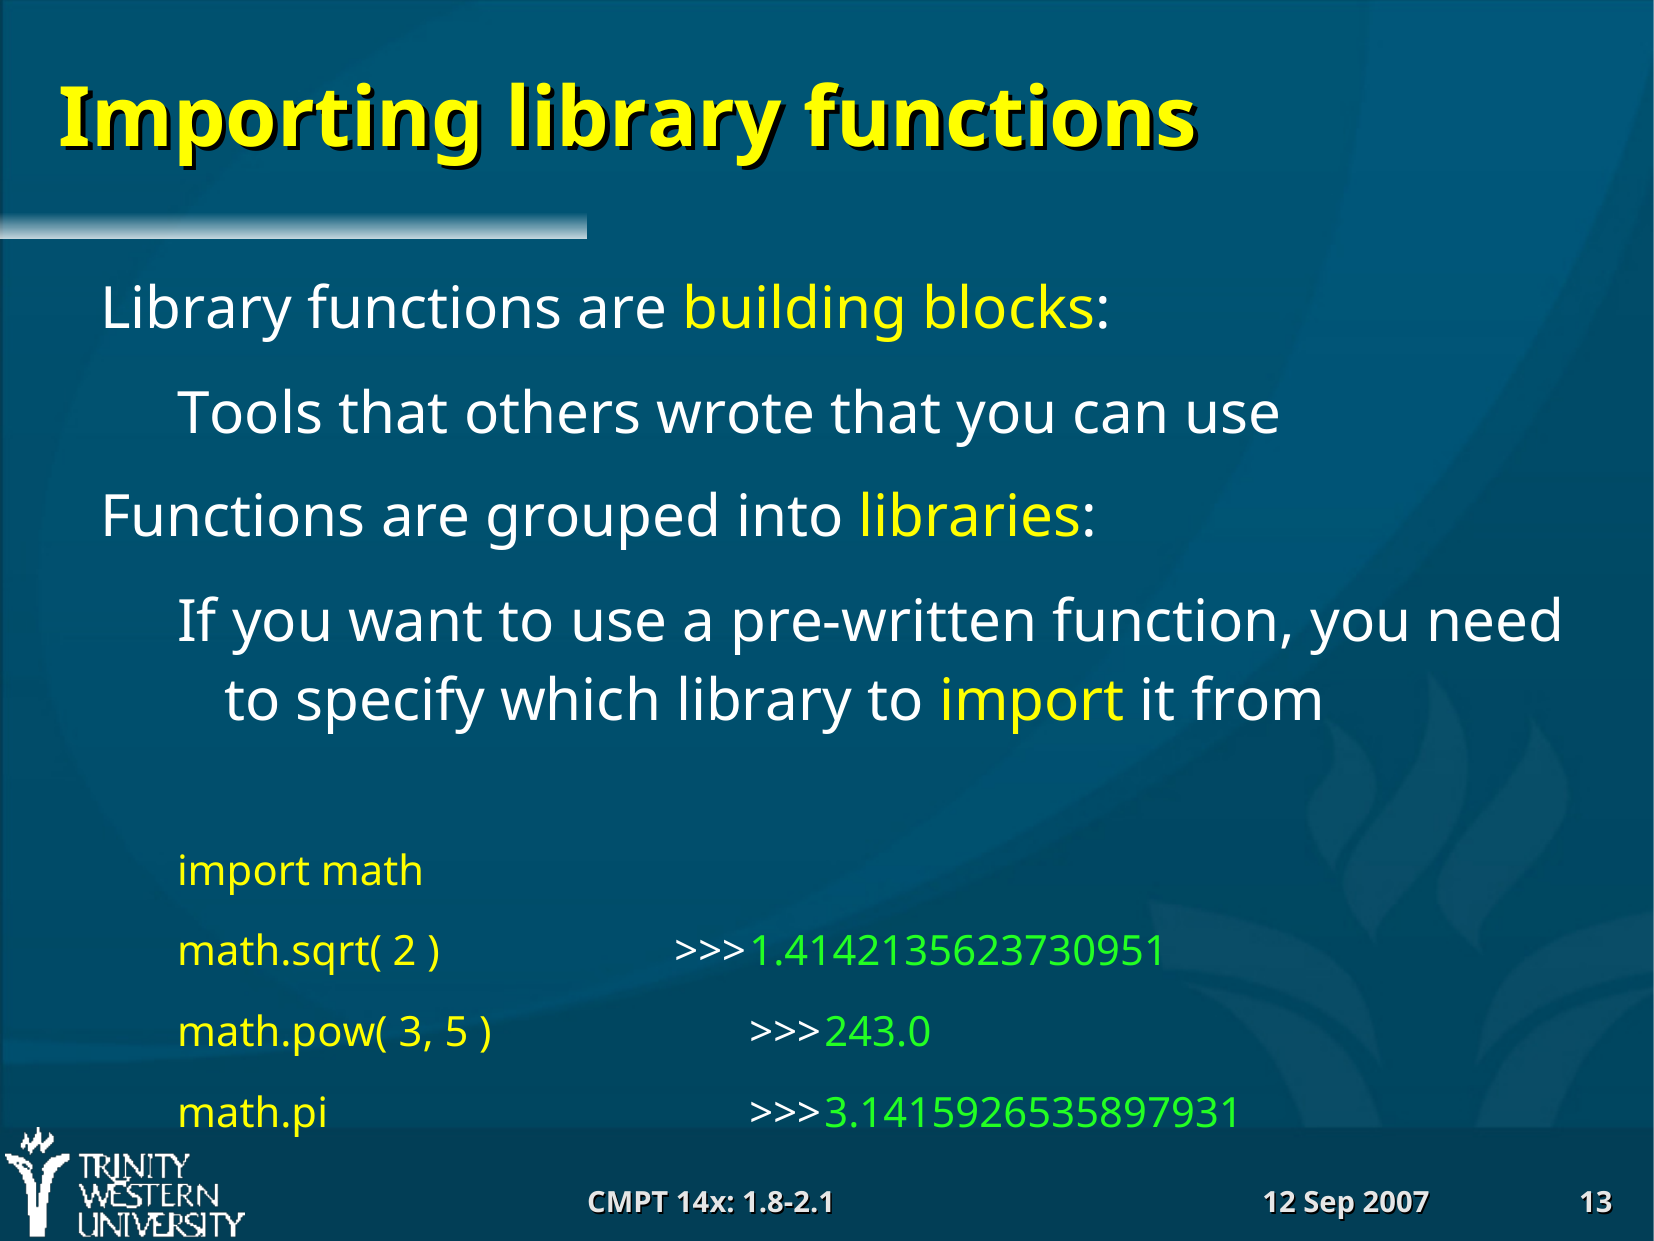

# Importing library functions
Library functions are building blocks:
Tools that others wrote that you can use
Functions are grouped into libraries:
If you want to use a pre-written function, you need to specify which library to import it from
import math
math.sqrt( 2 )				>>>	1.4142135623730951
math.pow( 3, 5 )				>>>	243.0
math.pi						>>>	3.1415926535897931
CMPT 14x: 1.8-2.1
12 Sep 2007
13